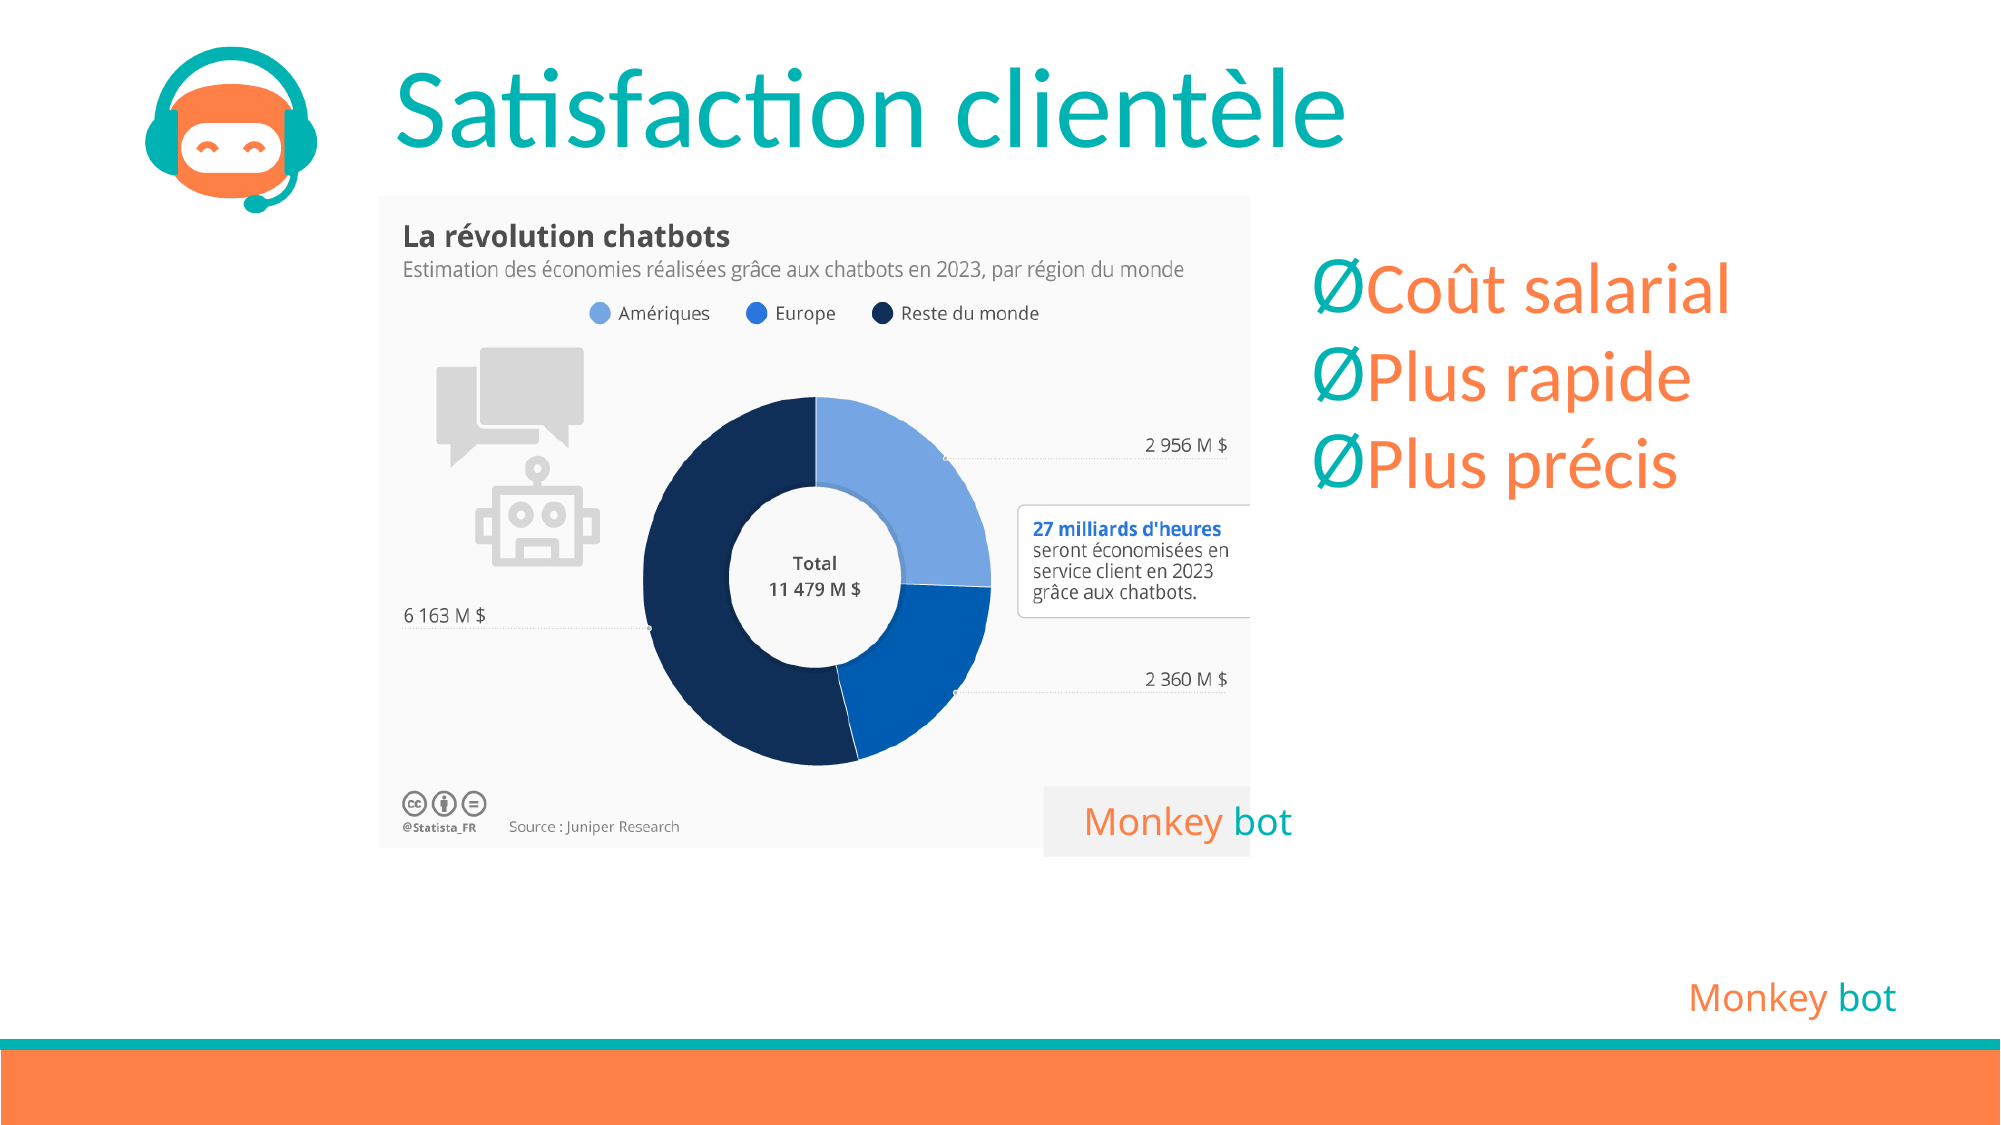

Satisfaction clientèle
Coût salarial
Plus rapide
Plus précis
 Monkey bot
Monkey bot